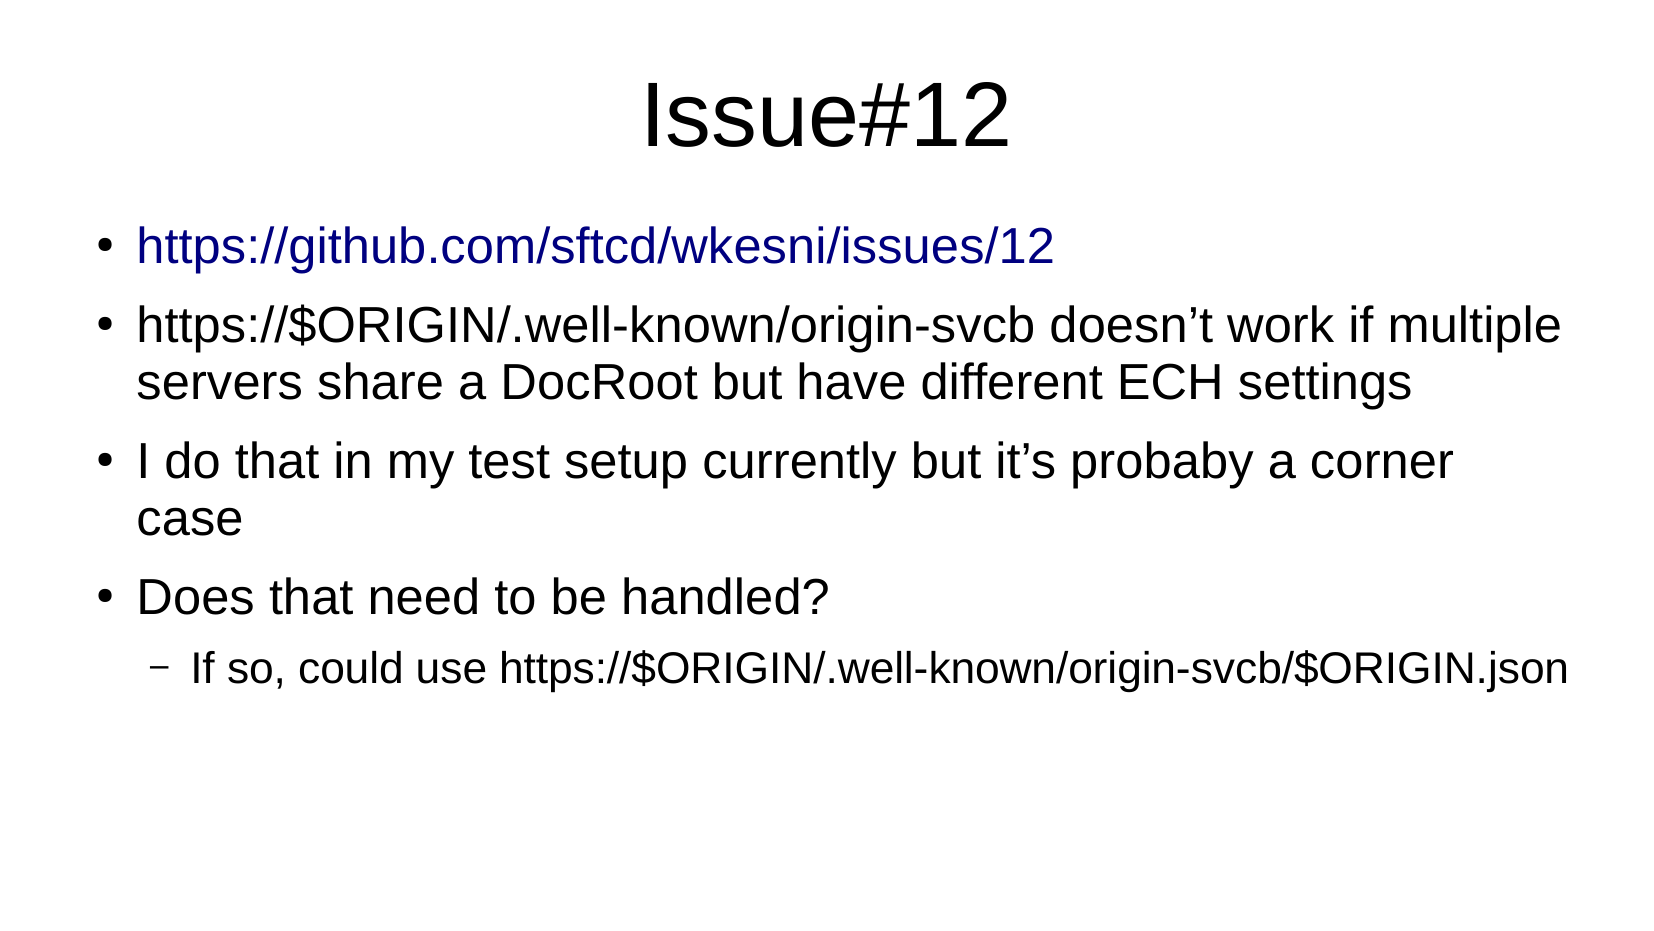

# Issue#12
https://github.com/sftcd/wkesni/issues/12
https://$ORIGIN/.well-known/origin-svcb doesn’t work if multiple servers share a DocRoot but have different ECH settings
I do that in my test setup currently but it’s probaby a corner case
Does that need to be handled?
If so, could use https://$ORIGIN/.well-known/origin-svcb/$ORIGIN.json